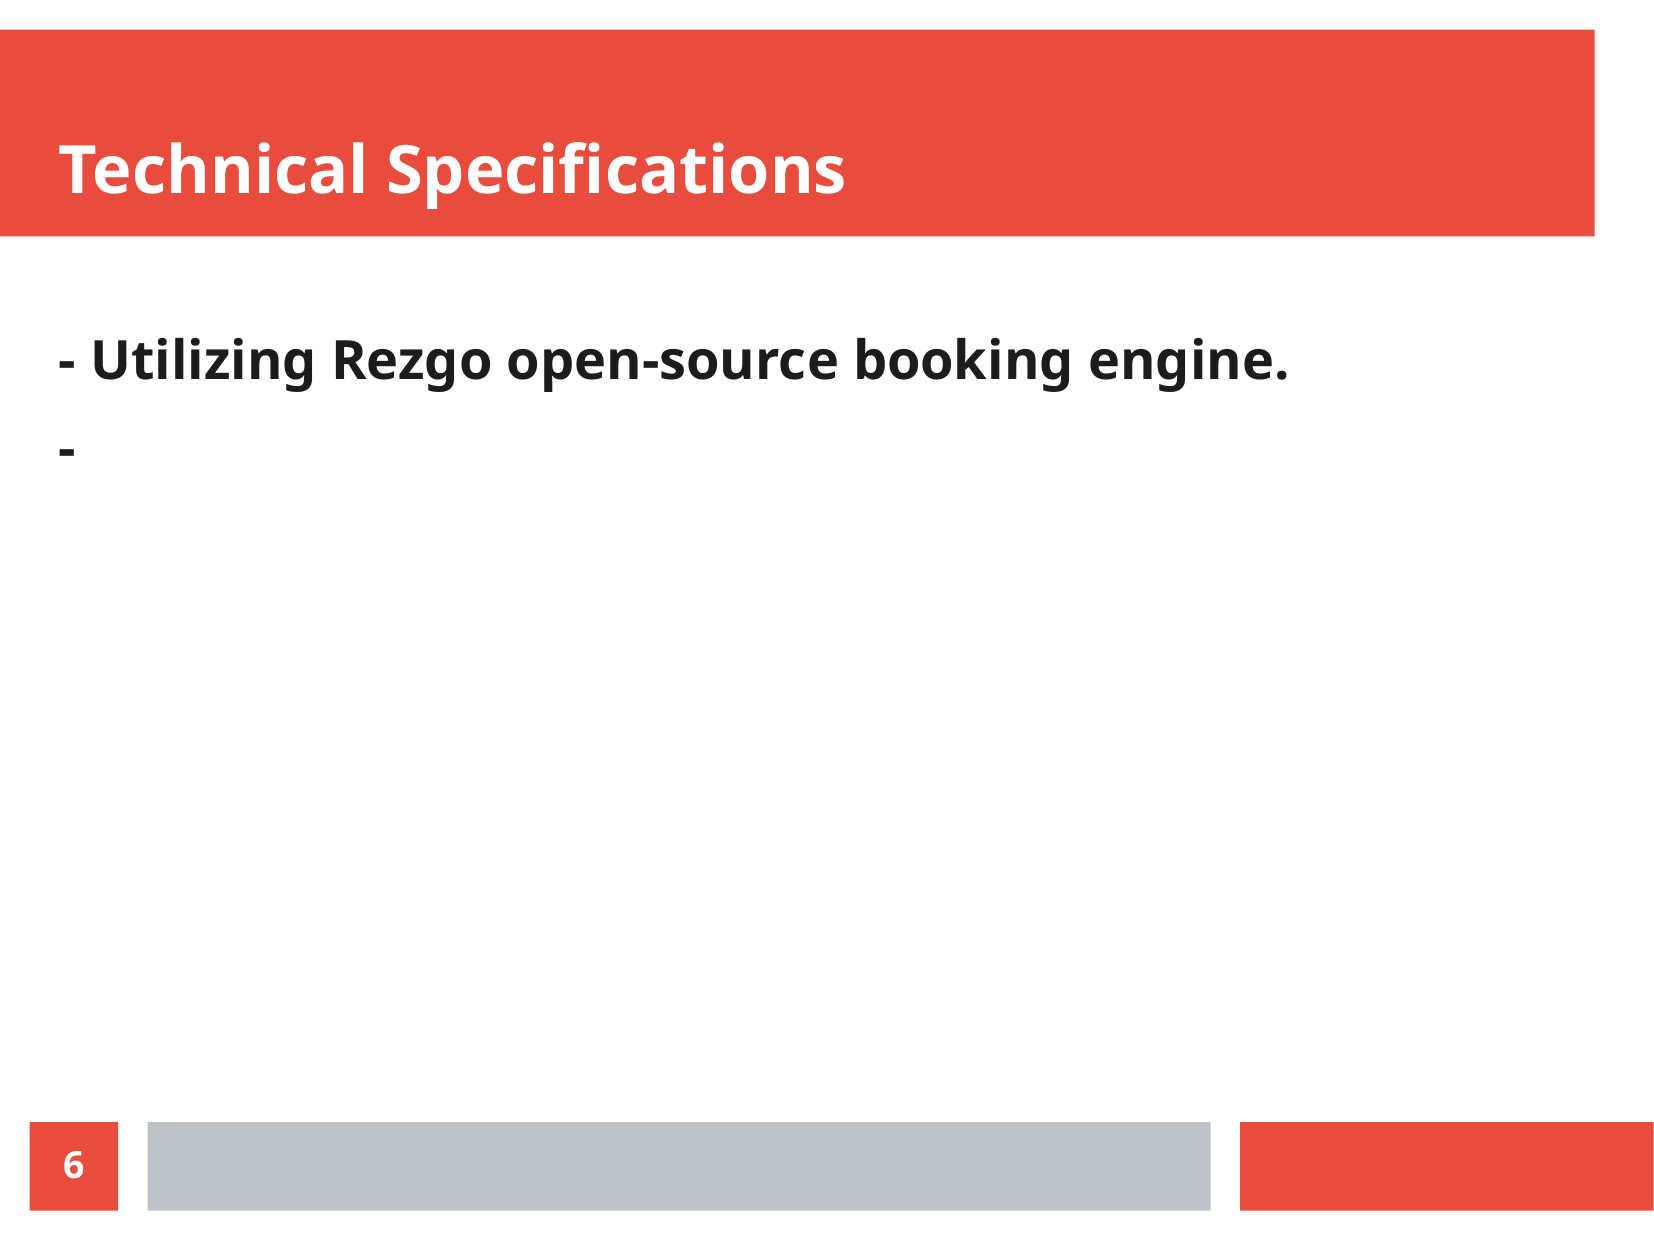

# Technical Specifications
- Utilizing Rezgo open-source booking engine.
-